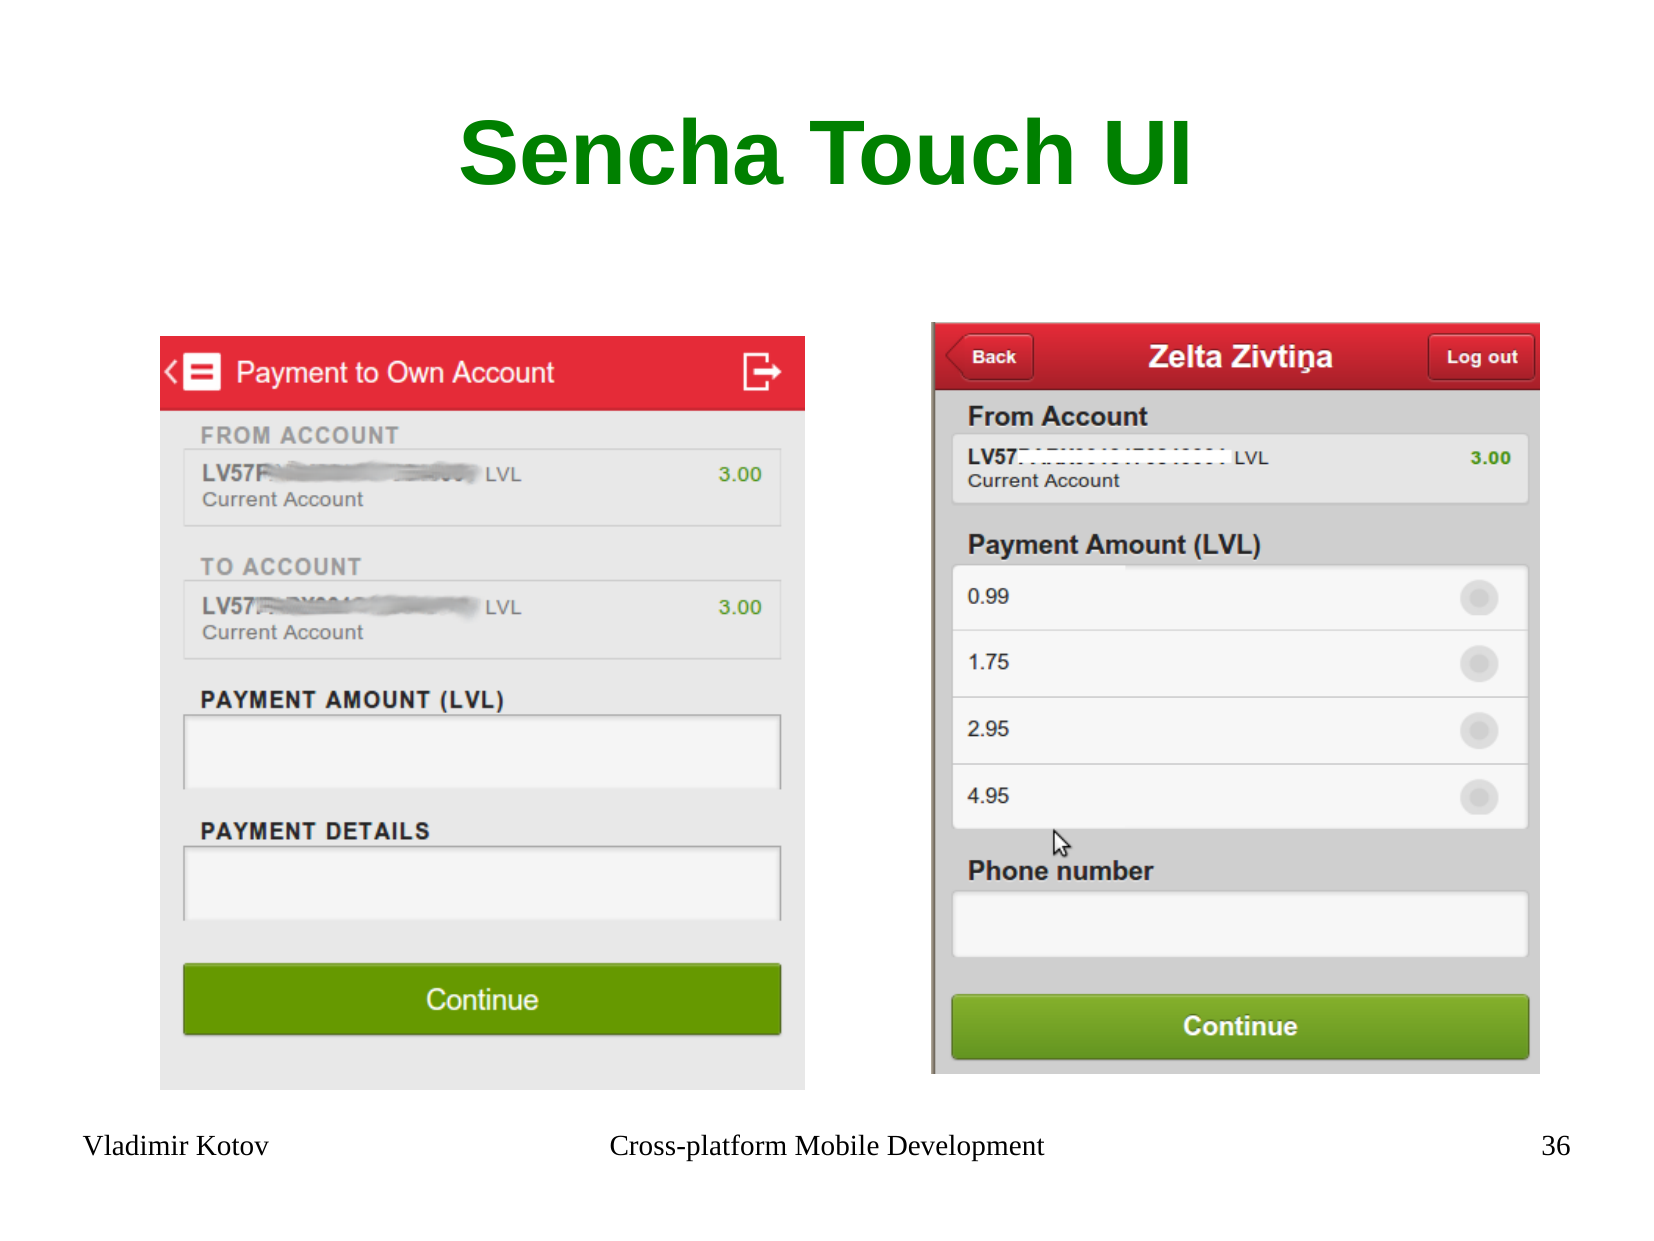

# Sencha Touch UI
Vladimir Kotov
Cross-platform Mobile Development
36